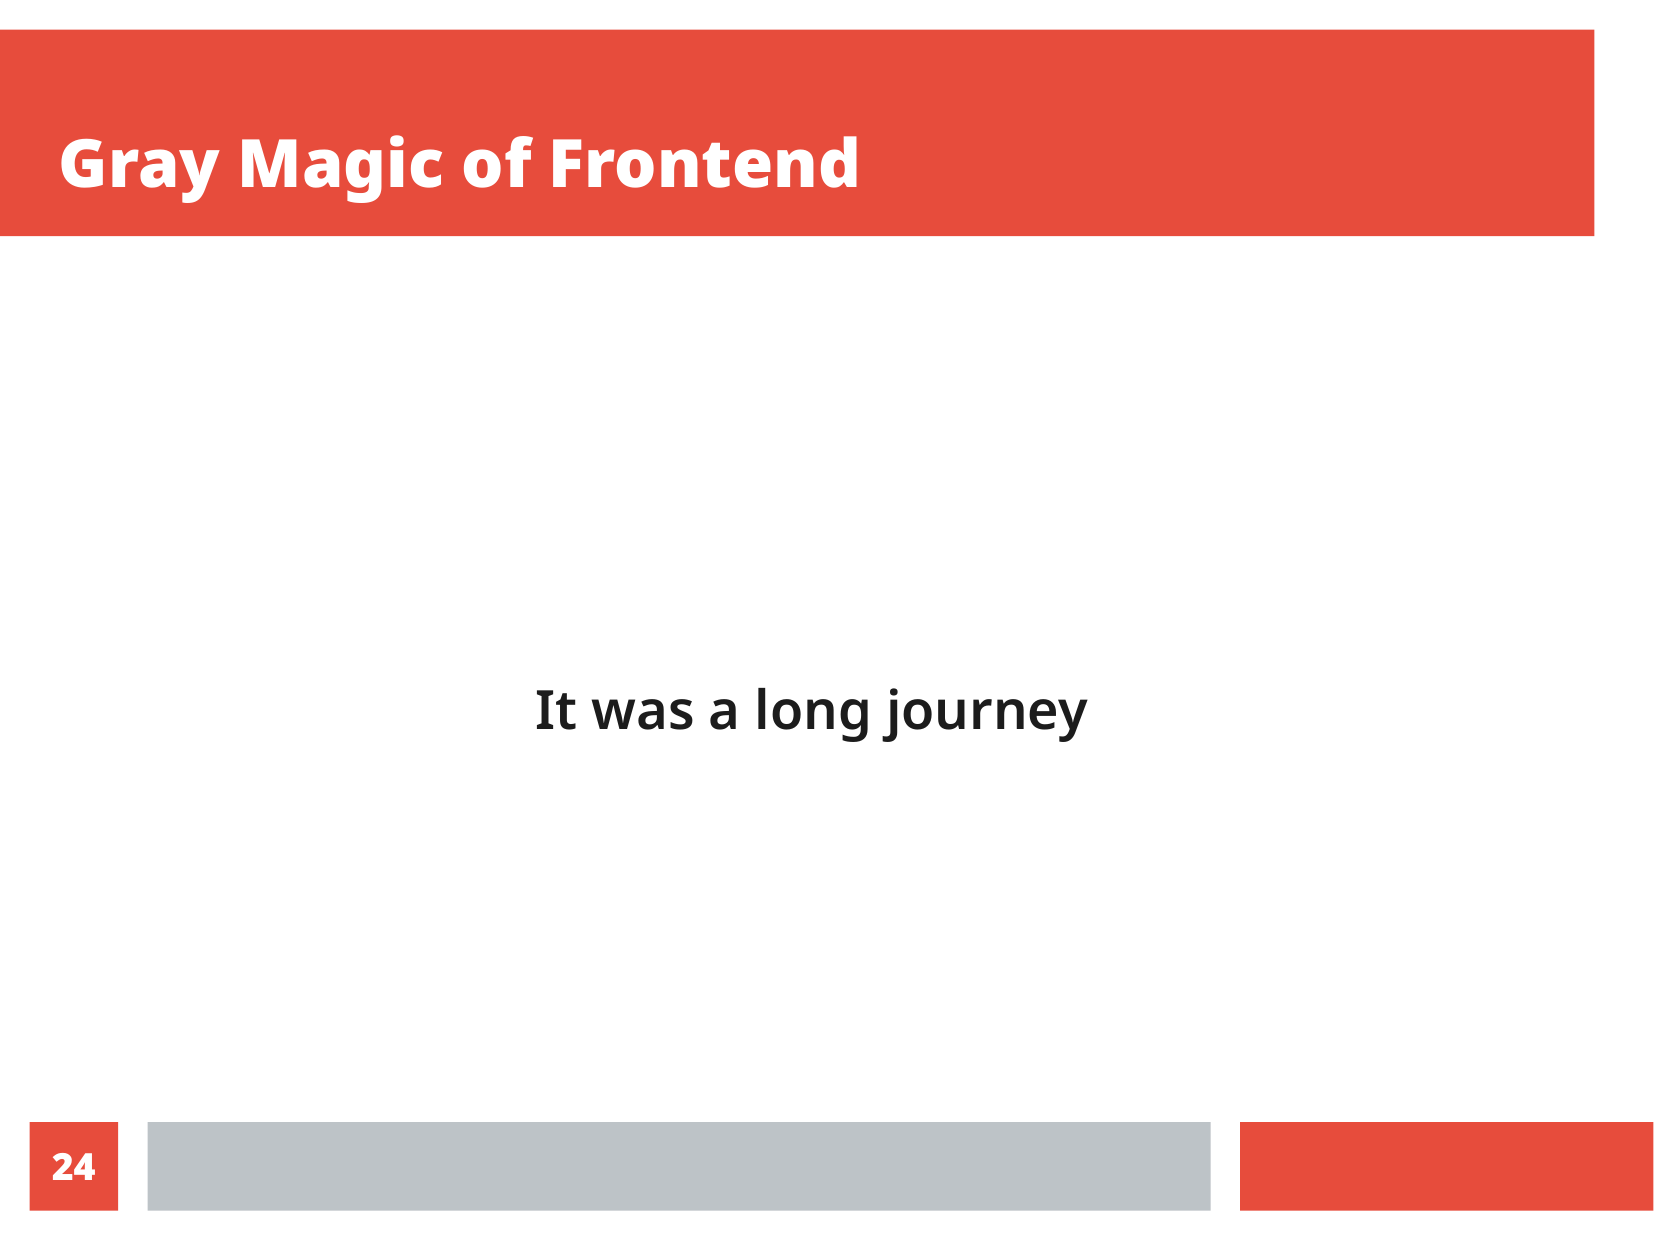

# Gray Magic of Frontend
It was a long journey
24